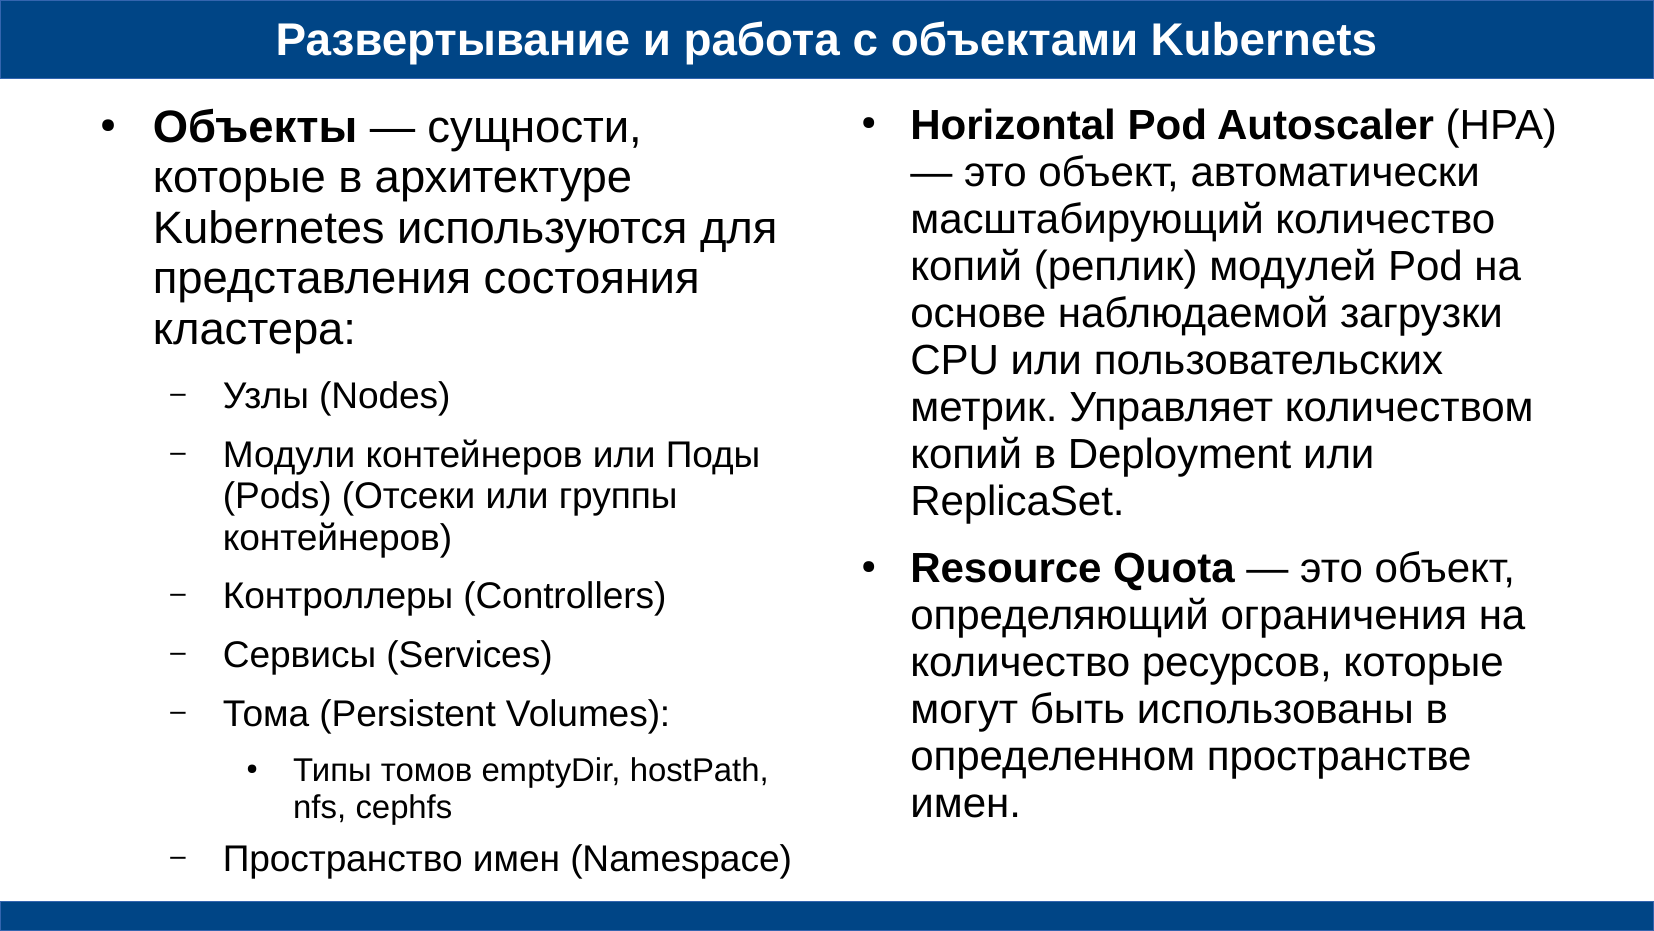

# Развертывание и работа с объектами Kubernets
Объекты — сущности, которые в архитектуре Kubernetes используются для представления состояния кластера:
Узлы (Nodes)
Модули контейнеров или Поды (Pods) (Отсеки или группы контейнеров)
Контроллеры (Controllers)
Сервисы (Services)
Тома (Persistent Volumes):
Типы томов emptyDir, hostPath, nfs, cephfs
Пространство имен (Namespace)
Horizontal Pod Autoscaler (HPA) — это объект, автоматически масштабирующий количество копий (реплик) модулей Pod на основе наблюдаемой загрузки CPU или пользовательских метрик. Управляет количеством копий в Deployment или ReplicaSet.
Resource Quota — это объект, определяющий ограничения на количество ресурсов, которые могут быть использованы в определенном пространстве имен.